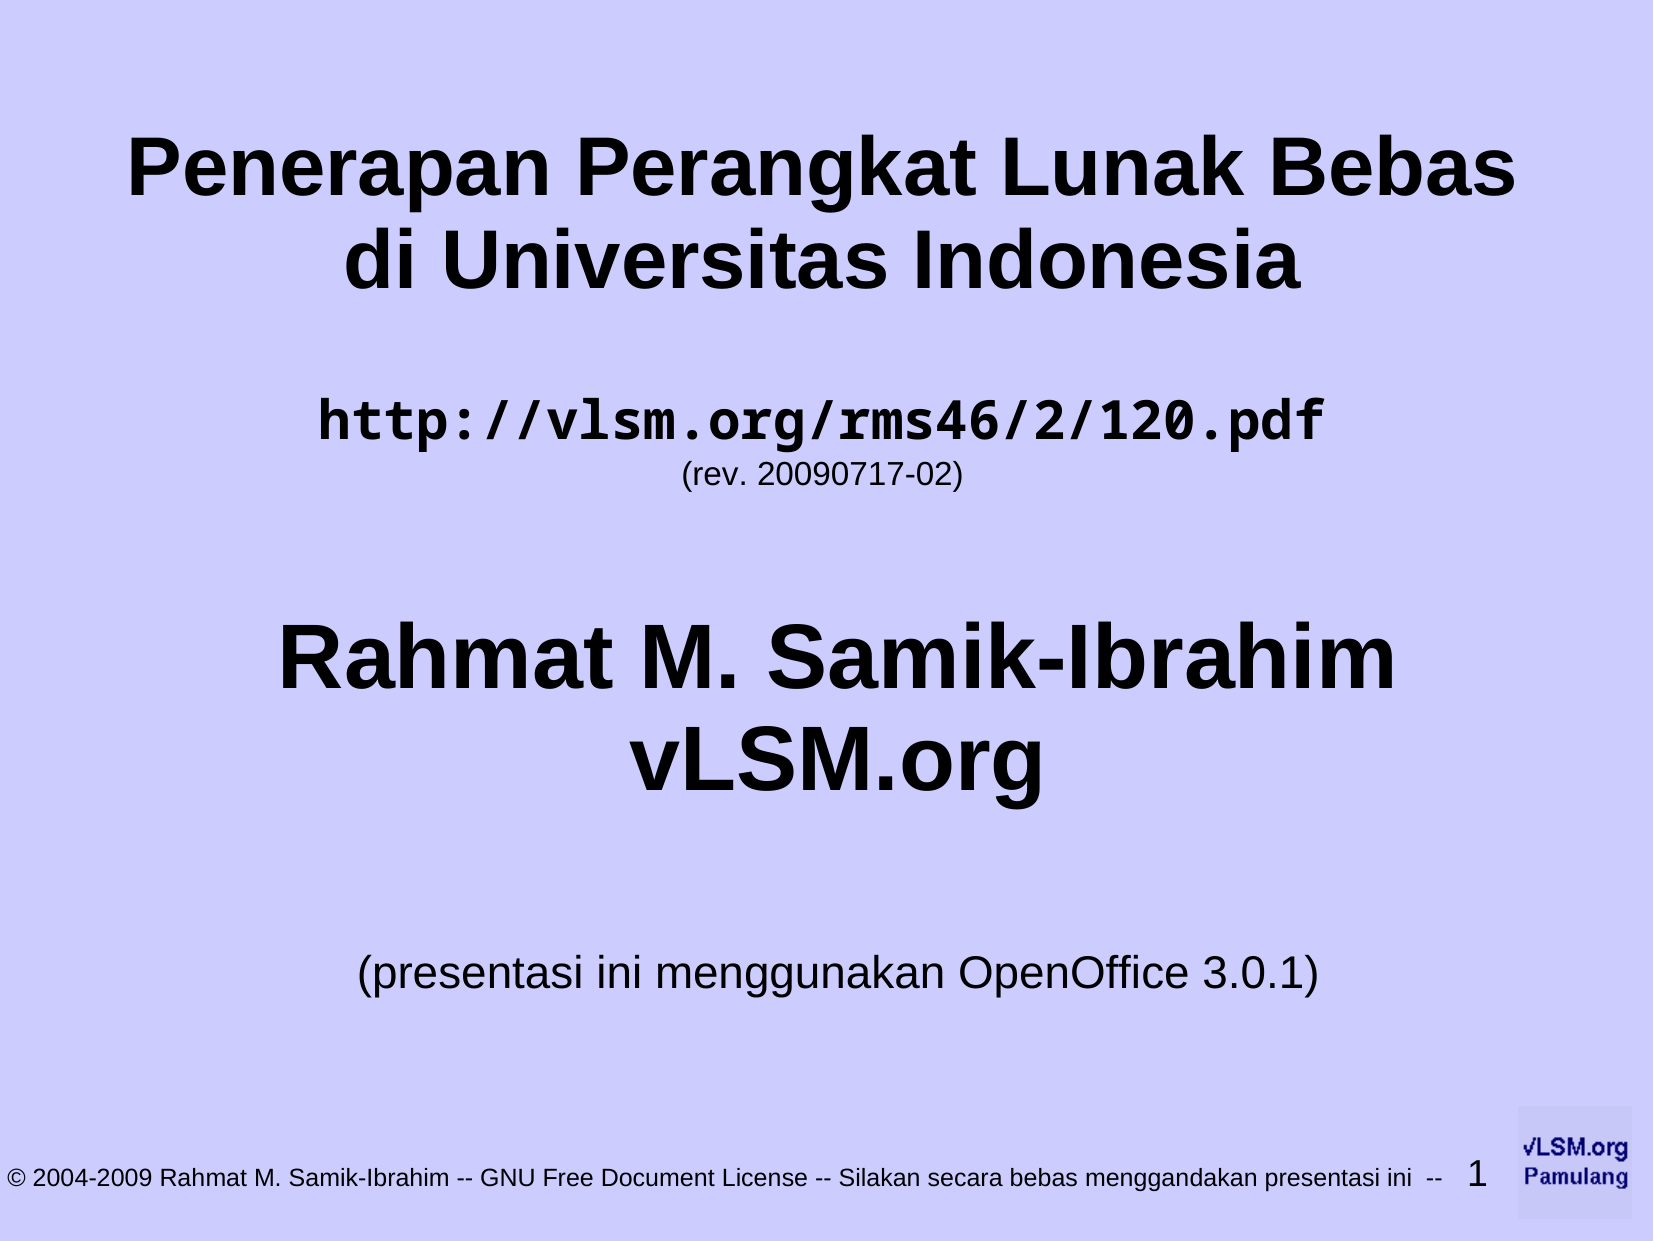

# Penerapan Perangkat Lunak Bebas di Universitas Indonesia http://vlsm.org/rms46/2/120.pdf (rev. 20090717-02)
Rahmat M. Samik-Ibrahim
vLSM.org
(presentasi ini menggunakan OpenOffice 3.0.1)